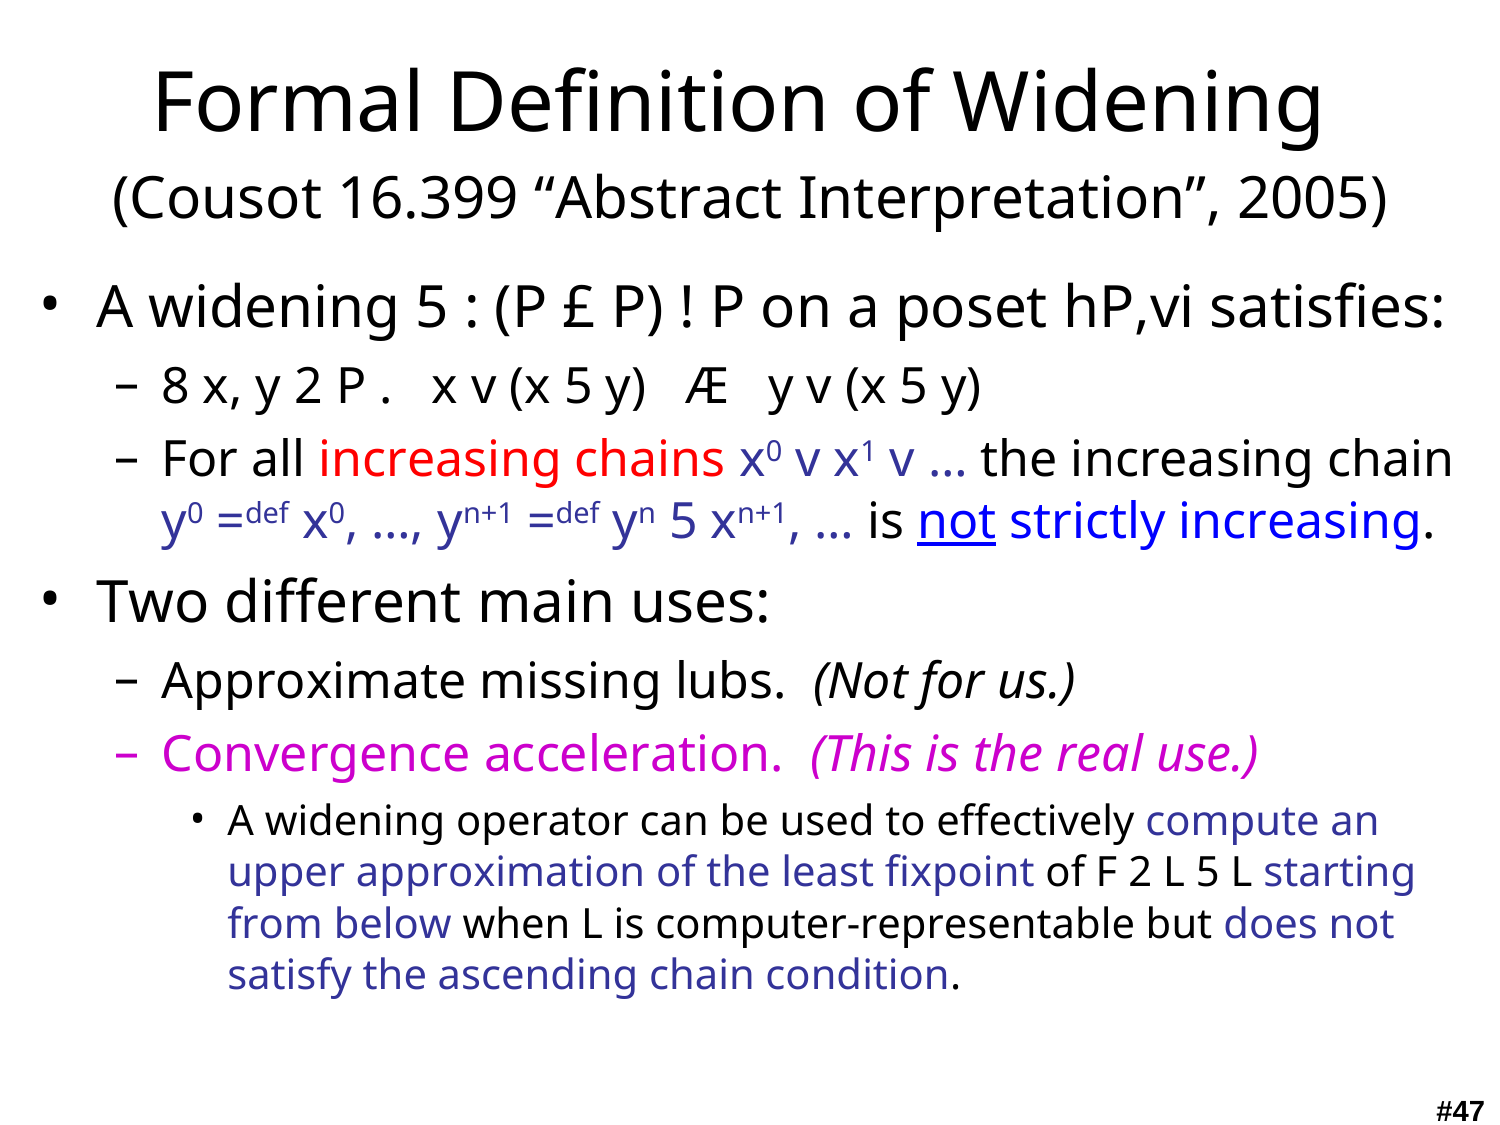

# Formal Definition of Widening (Cousot 16.399 “Abstract Interpretation”, 2005)
A widening 5 : (P £ P) ! P on a poset hP,vi satisfies:
8 x, y 2 P . x v (x 5 y) Æ y v (x 5 y)
For all increasing chains x0 v x1 v … the increasing chain y0 =def x0, …, yn+1 =def yn 5 xn+1, … is not strictly increasing.
Two different main uses:
Approximate missing lubs. (Not for us.)
Convergence acceleration. (This is the real use.)
A widening operator can be used to effectively compute an upper approximation of the least fixpoint of F 2 L 5 L starting from below when L is computer-representable but does not satisfy the ascending chain condition.
47